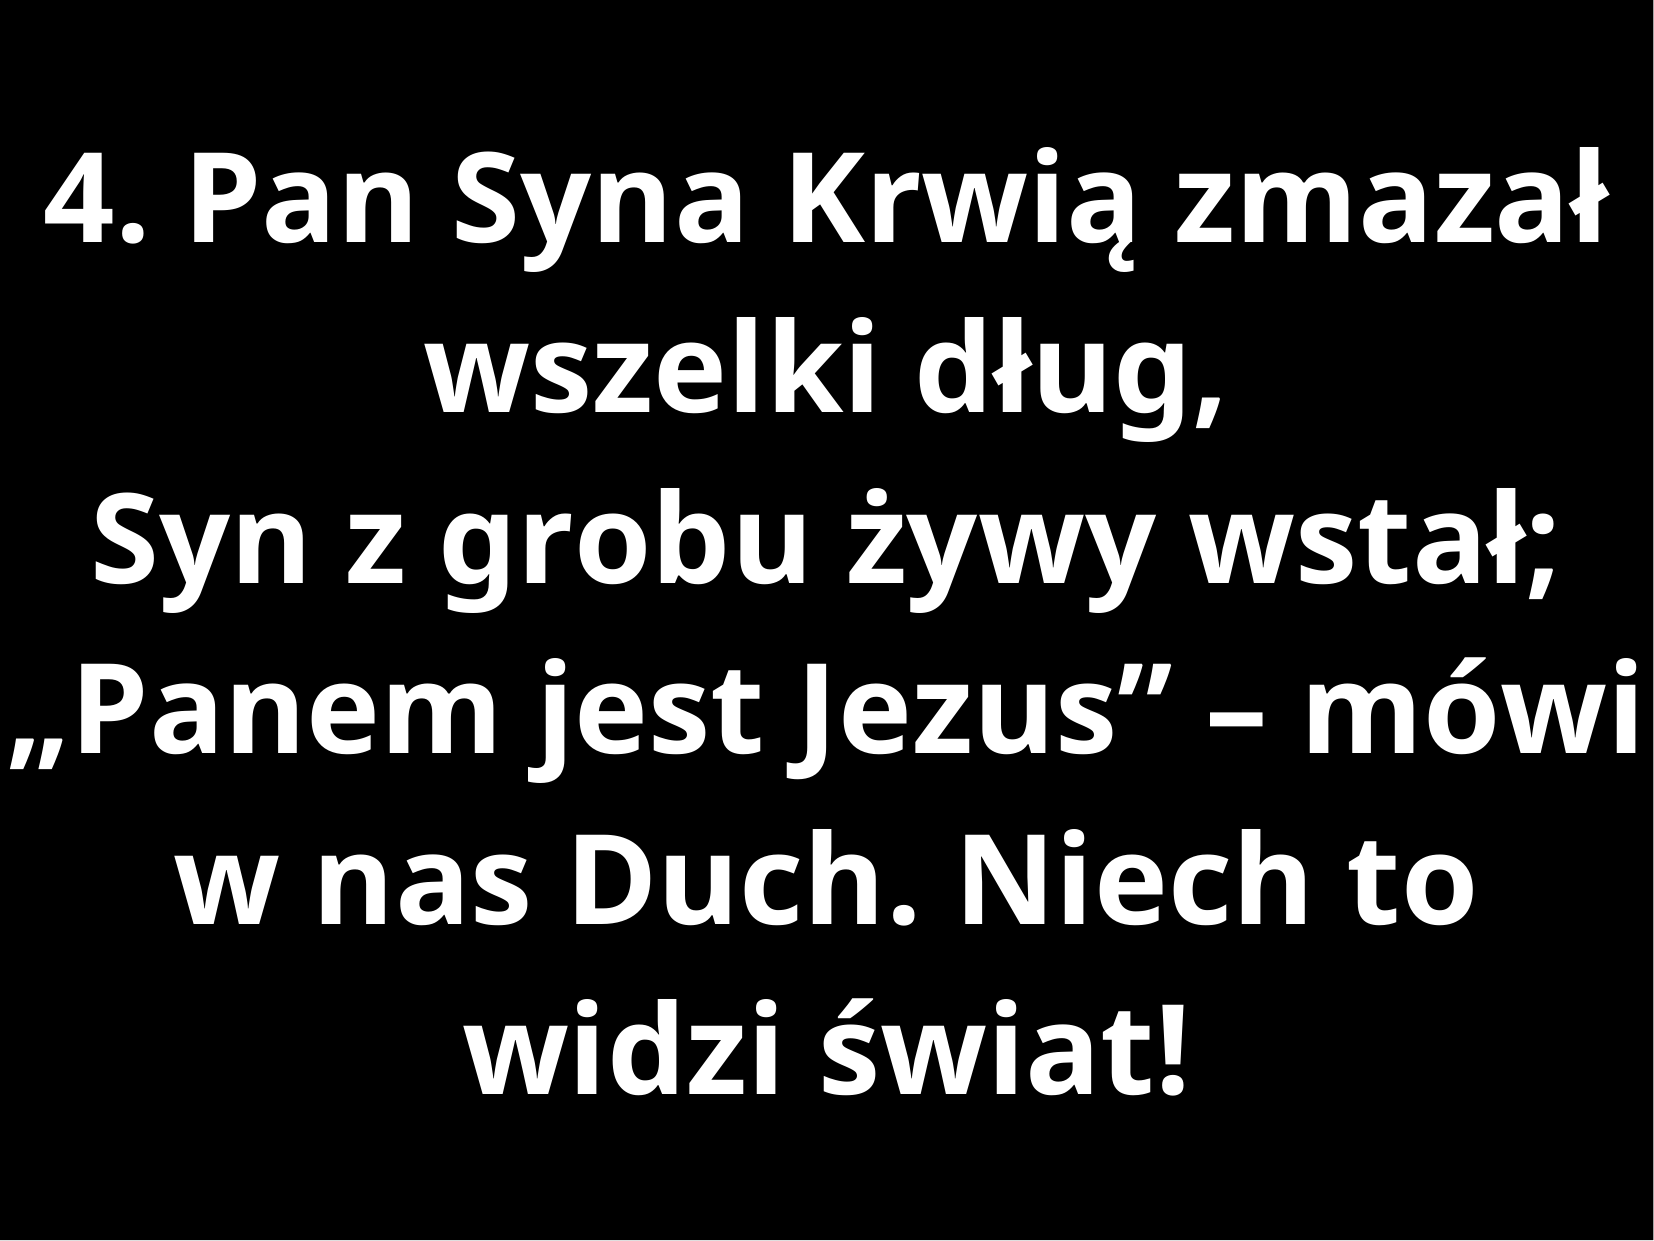

# 4. Pan Syna Krwią zmazał wszelki dług, Syn z grobu żywy wstał; „Panem jest Jezus” – mówi w nas Duch. Niech to widzi świat!